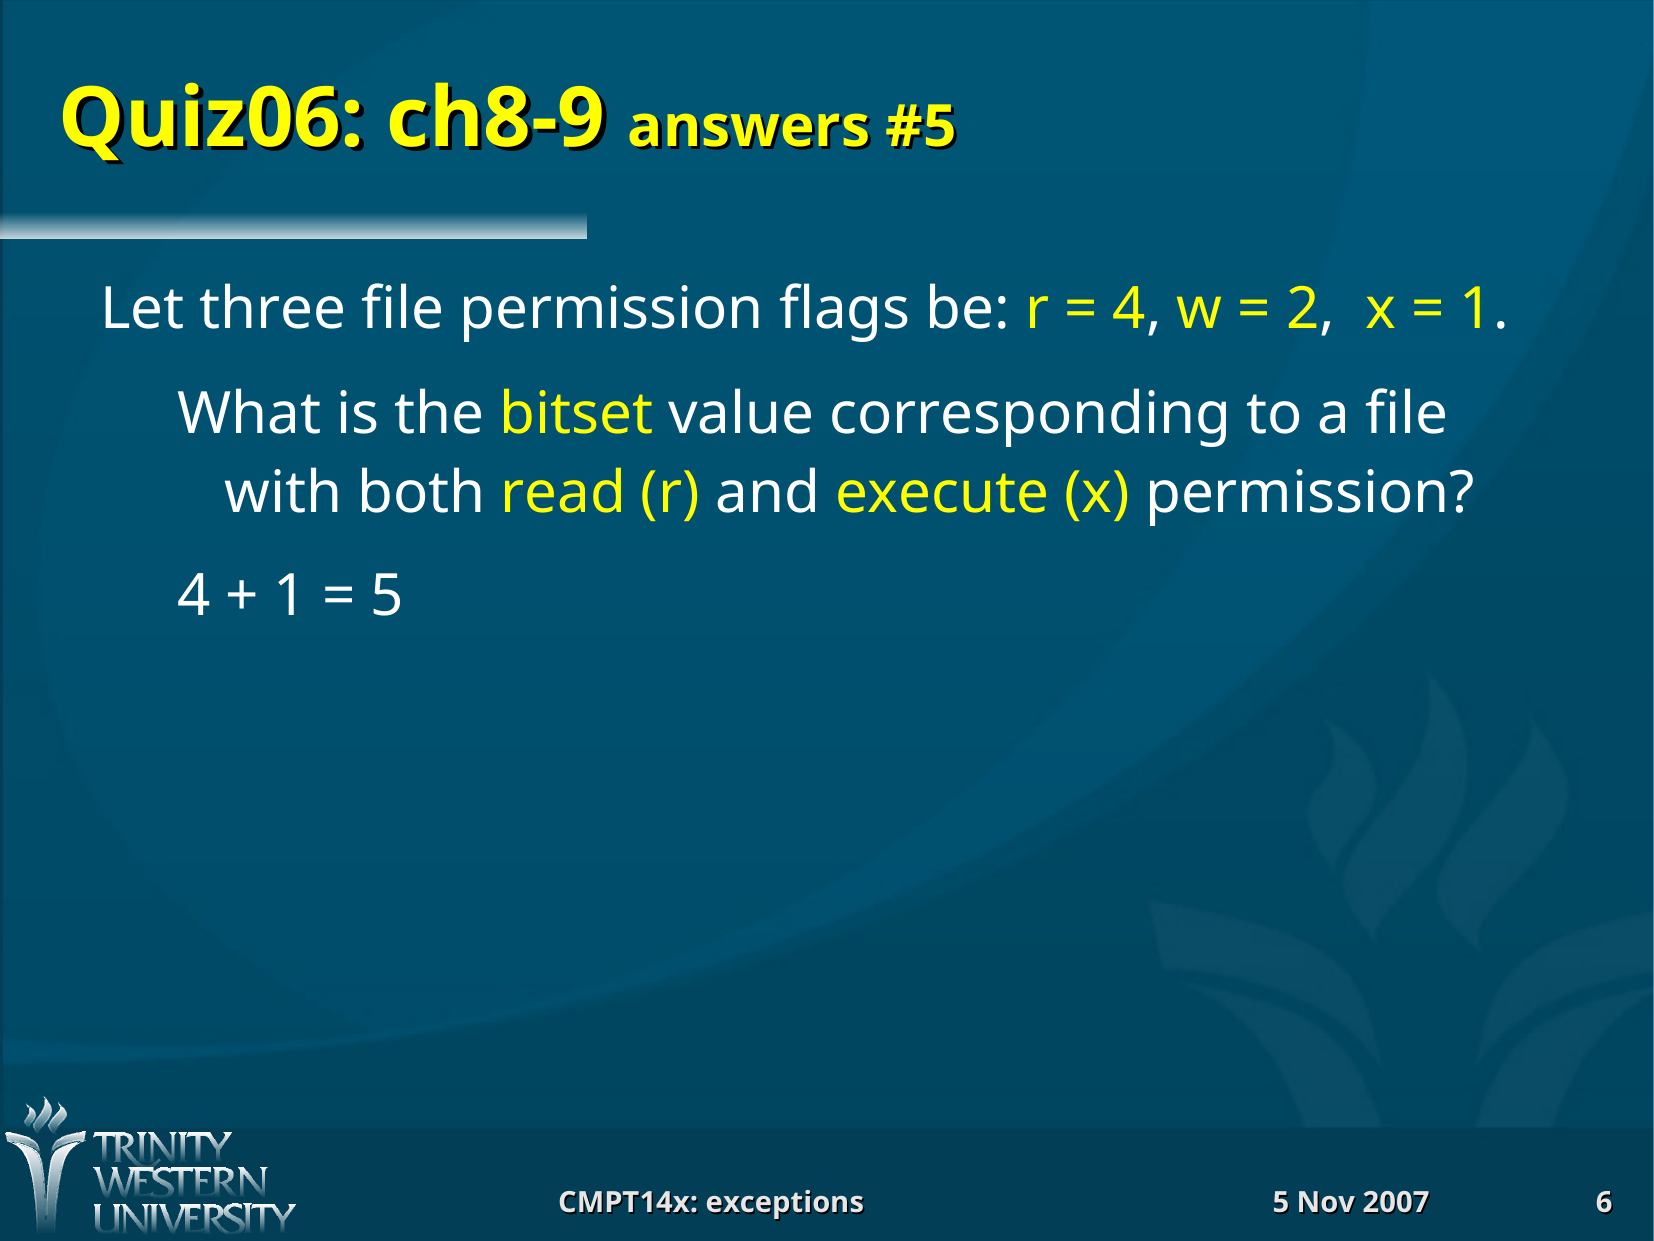

# Quiz06: ch8-9 answers #5
Let three file permission flags be: r = 4, w = 2, x = 1.
What is the bitset value corresponding to a file with both read (r) and execute (x) permission?
4 + 1 = 5
CMPT14x: exceptions
5 Nov 2007
6